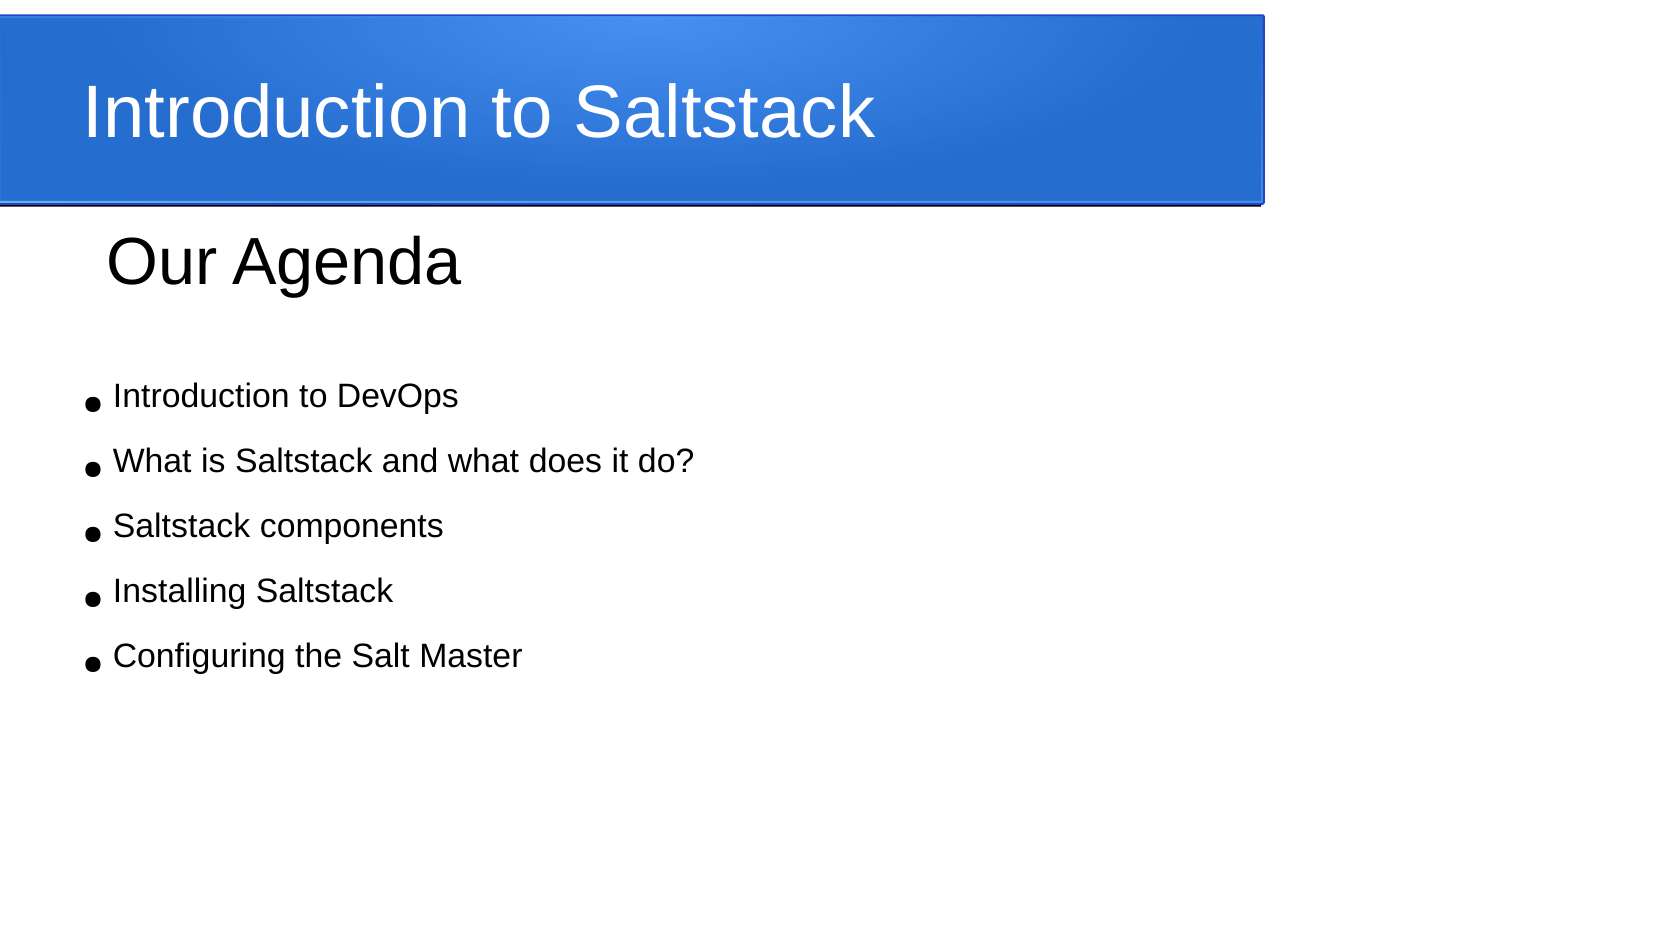

# Introduction to Saltstack
Our Agenda
 Introduction to DevOps
 What is Saltstack and what does it do?
 Saltstack components
 Installing Saltstack
 Configuring the Salt Master